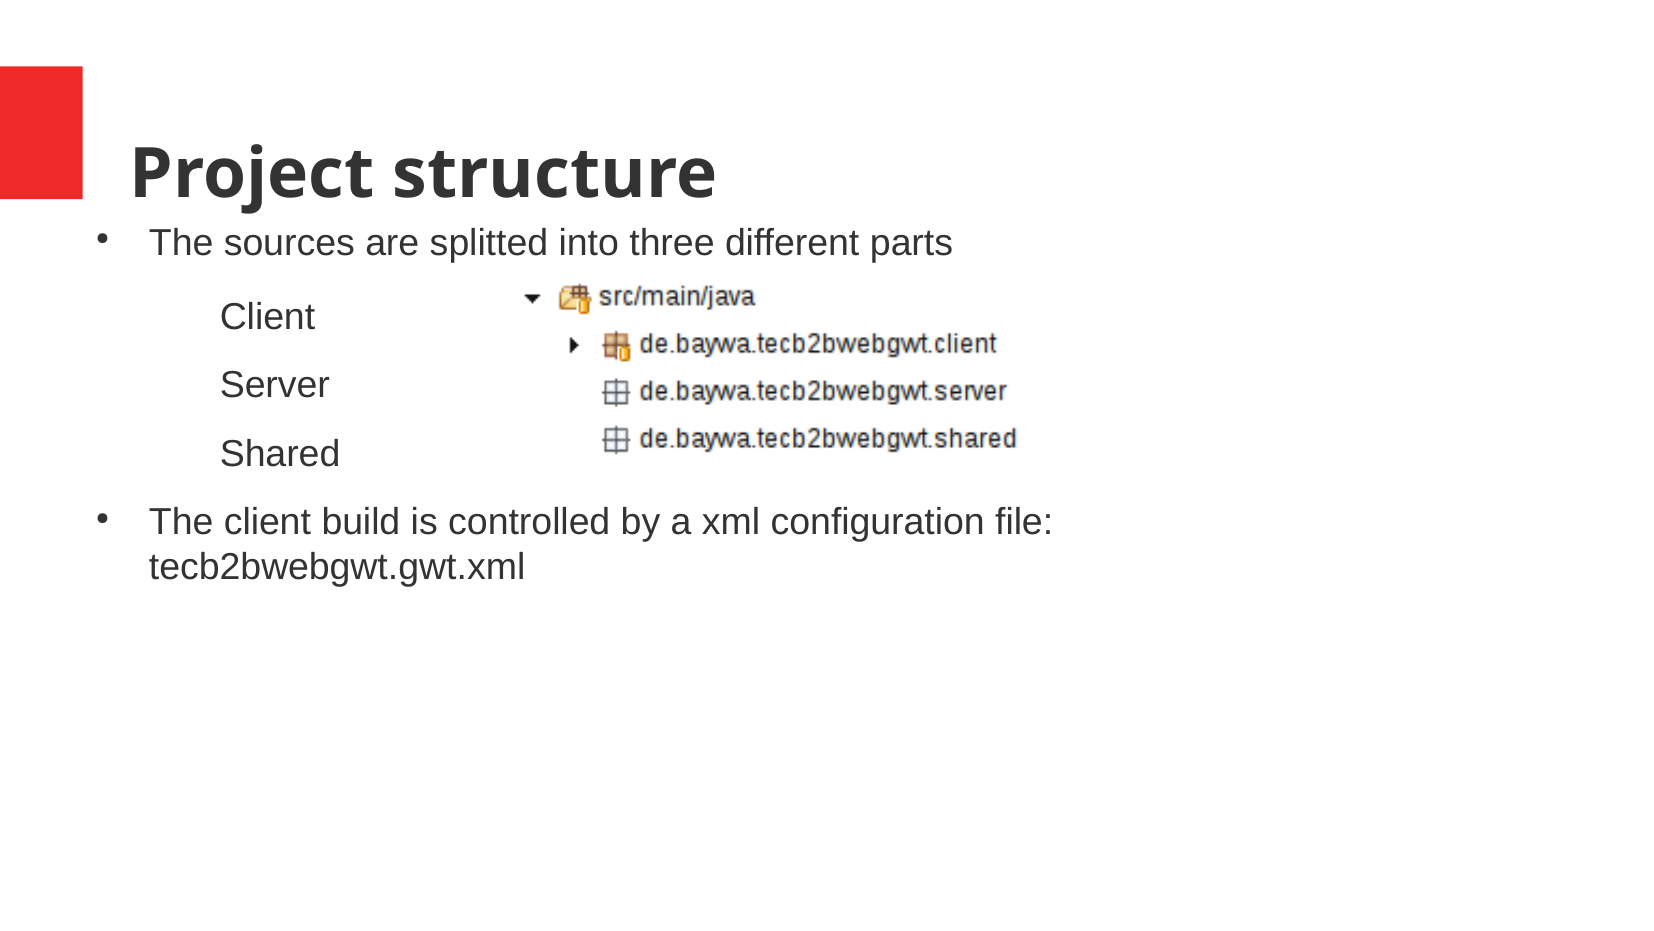

# Project structure
The sources are splitted into three different parts
Client
Server
Shared
The client build is controlled by a xml configuration file:
tecb2bwebgwt.gwt.xml